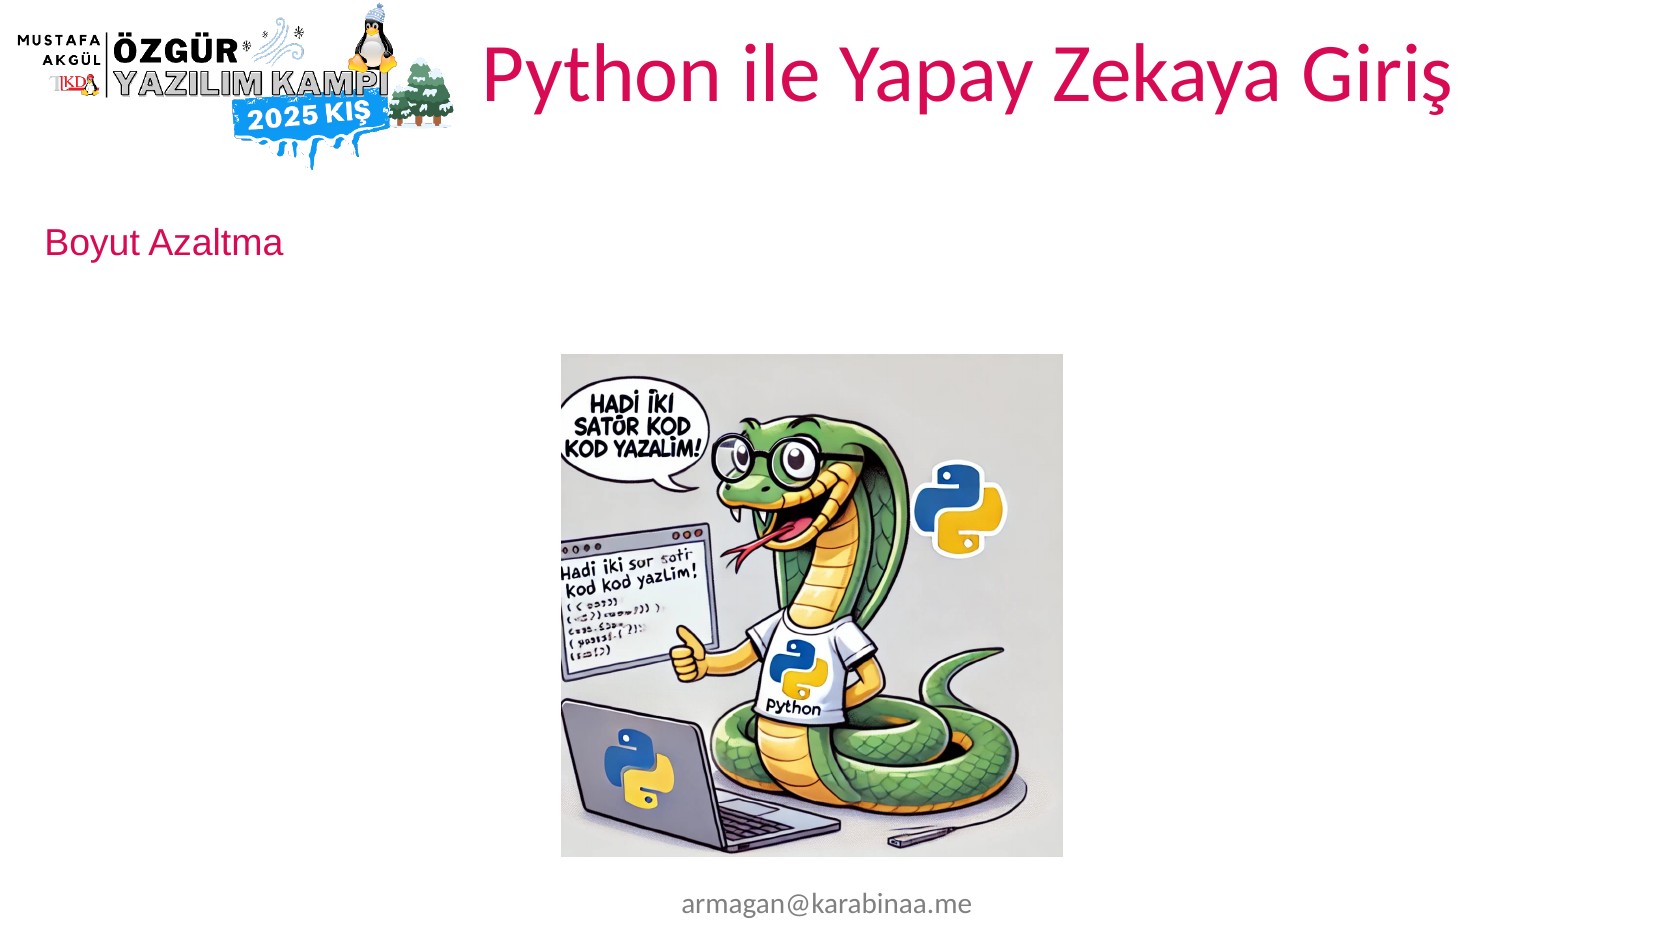

Python ile Yapay Zekaya Giriş
Boyut Azaltma
armagan@karabinaa.me